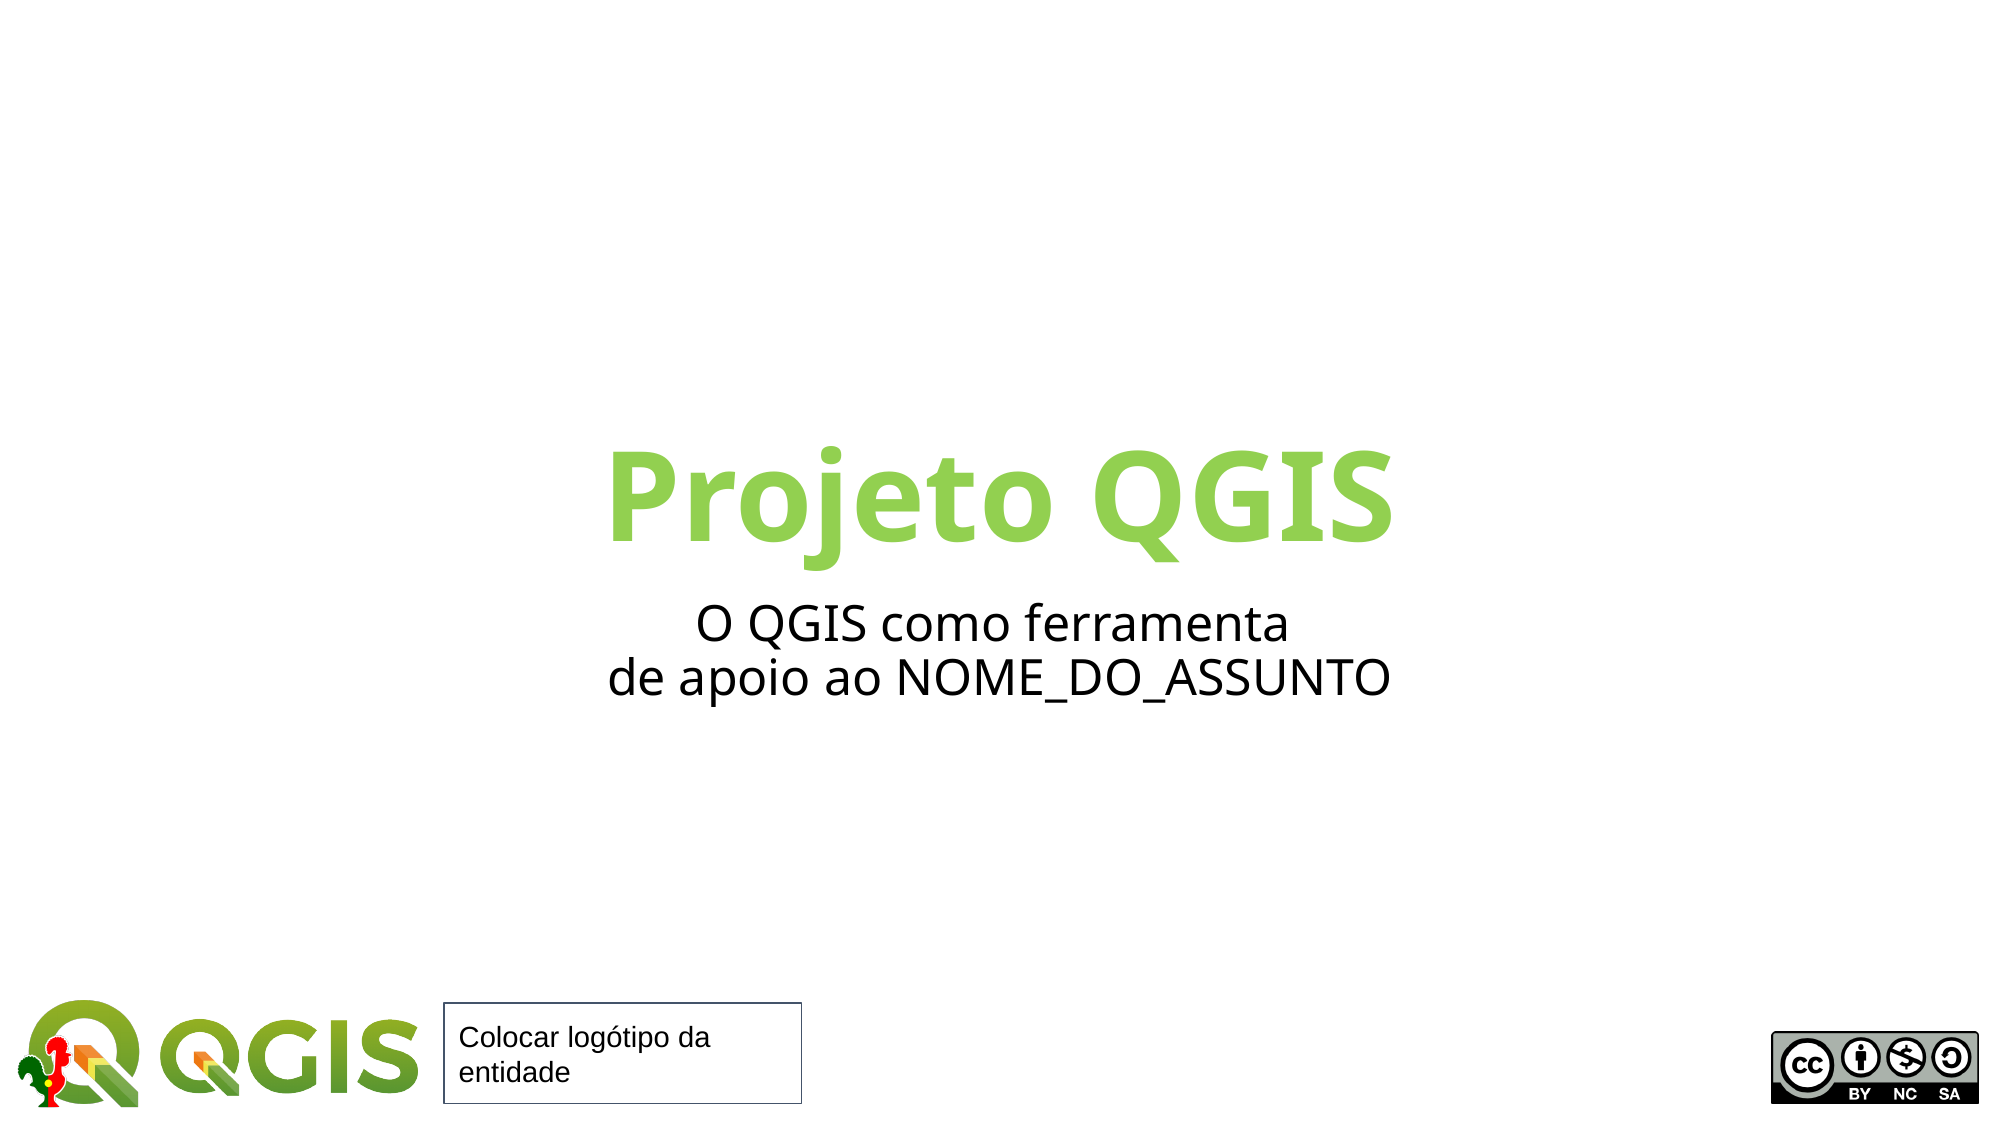

# Projeto QGIS
O QGIS como ferramenta
de apoio ao NOME_DO_ASSUNTO
Colocar logótipo da entidade